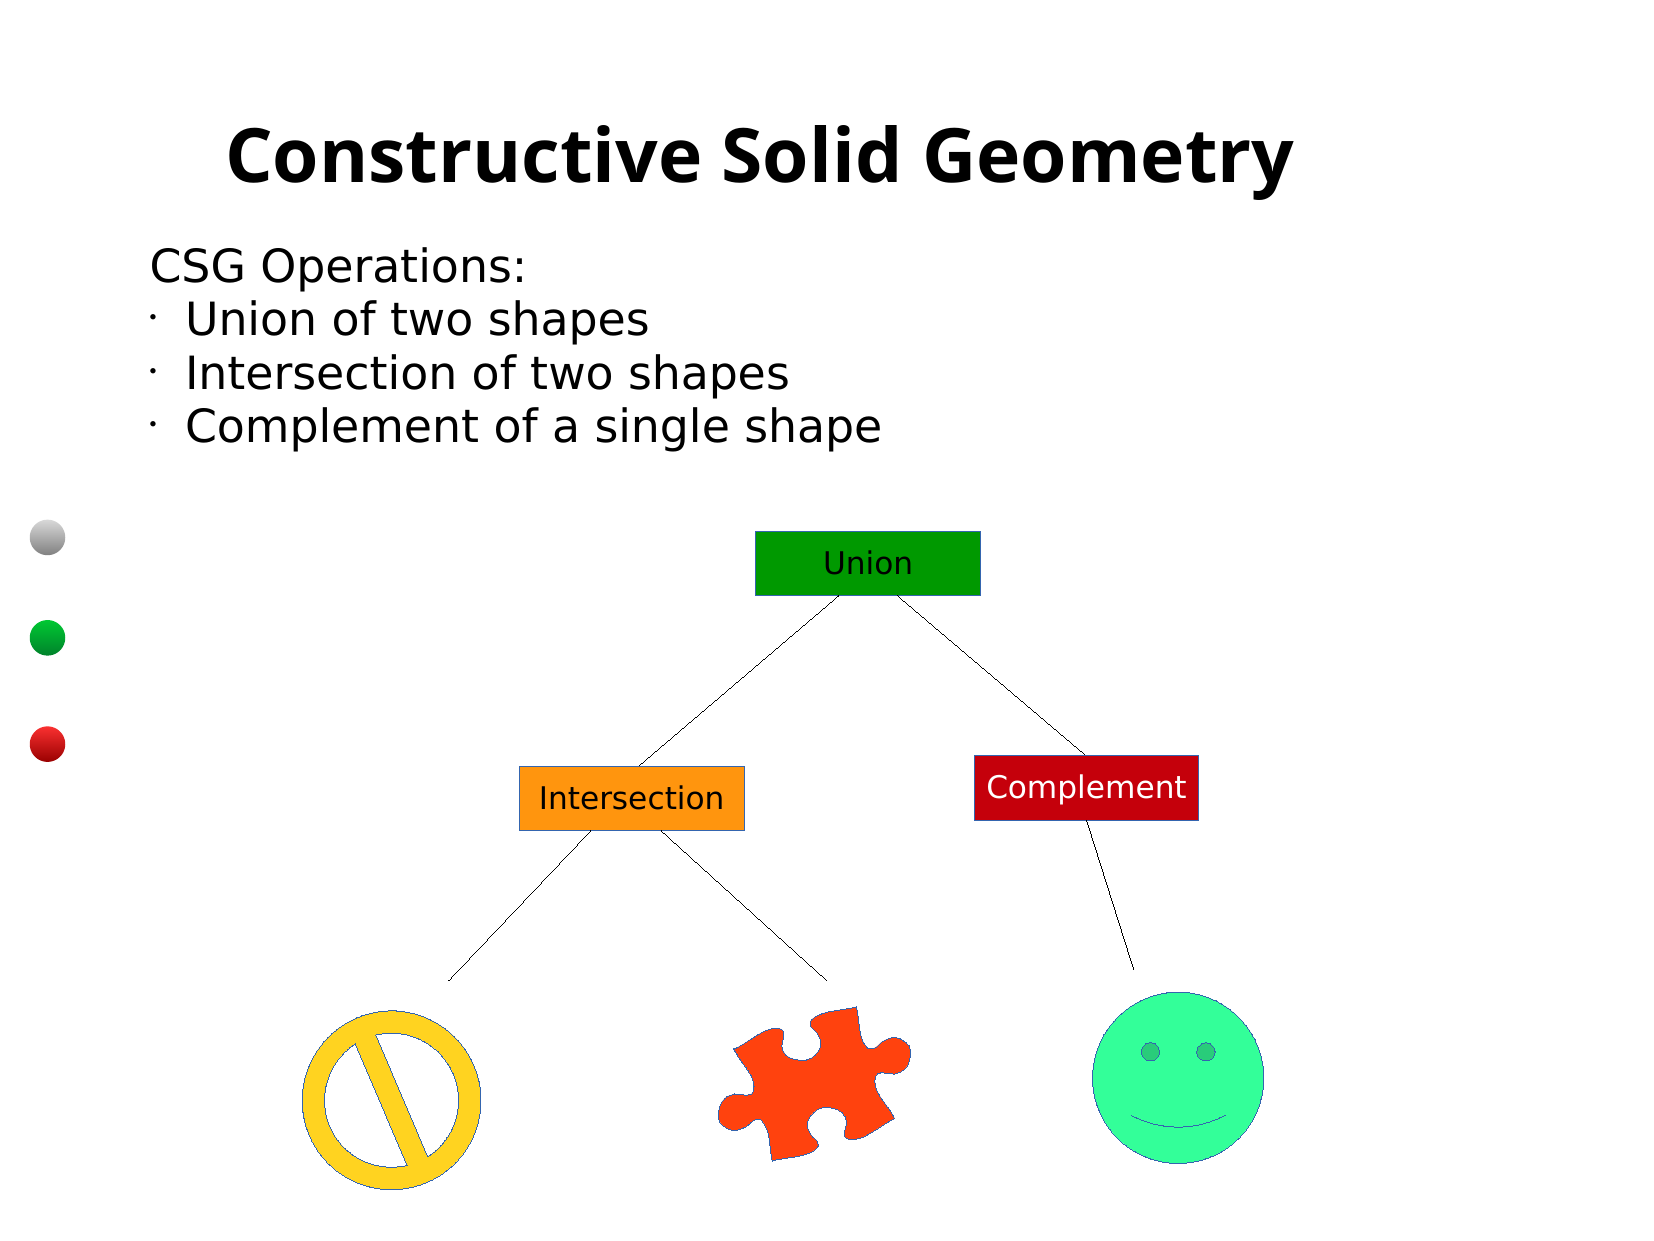

Constructive Solid Geometry
CSG Operations:
Union of two shapes
Intersection of two shapes
Complement of a single shape
Union
Complement
Intersection